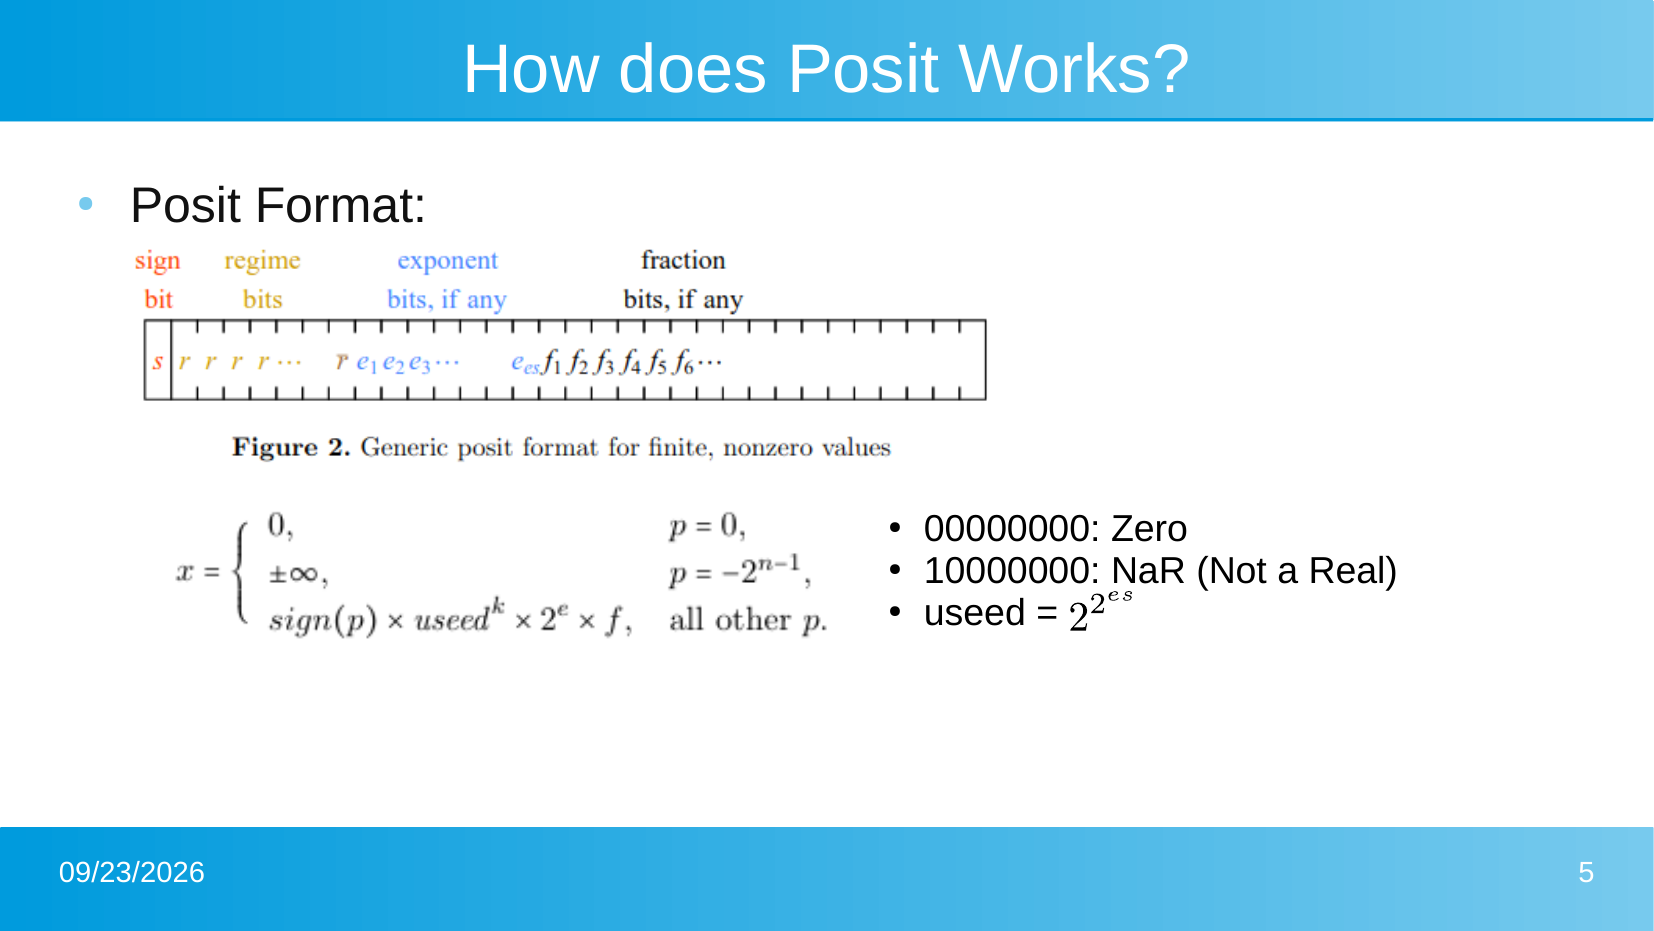

# How does Posit Works?
Posit Format:
00000000: Zero
10000000: NaR (Not a Real)
useed =
5